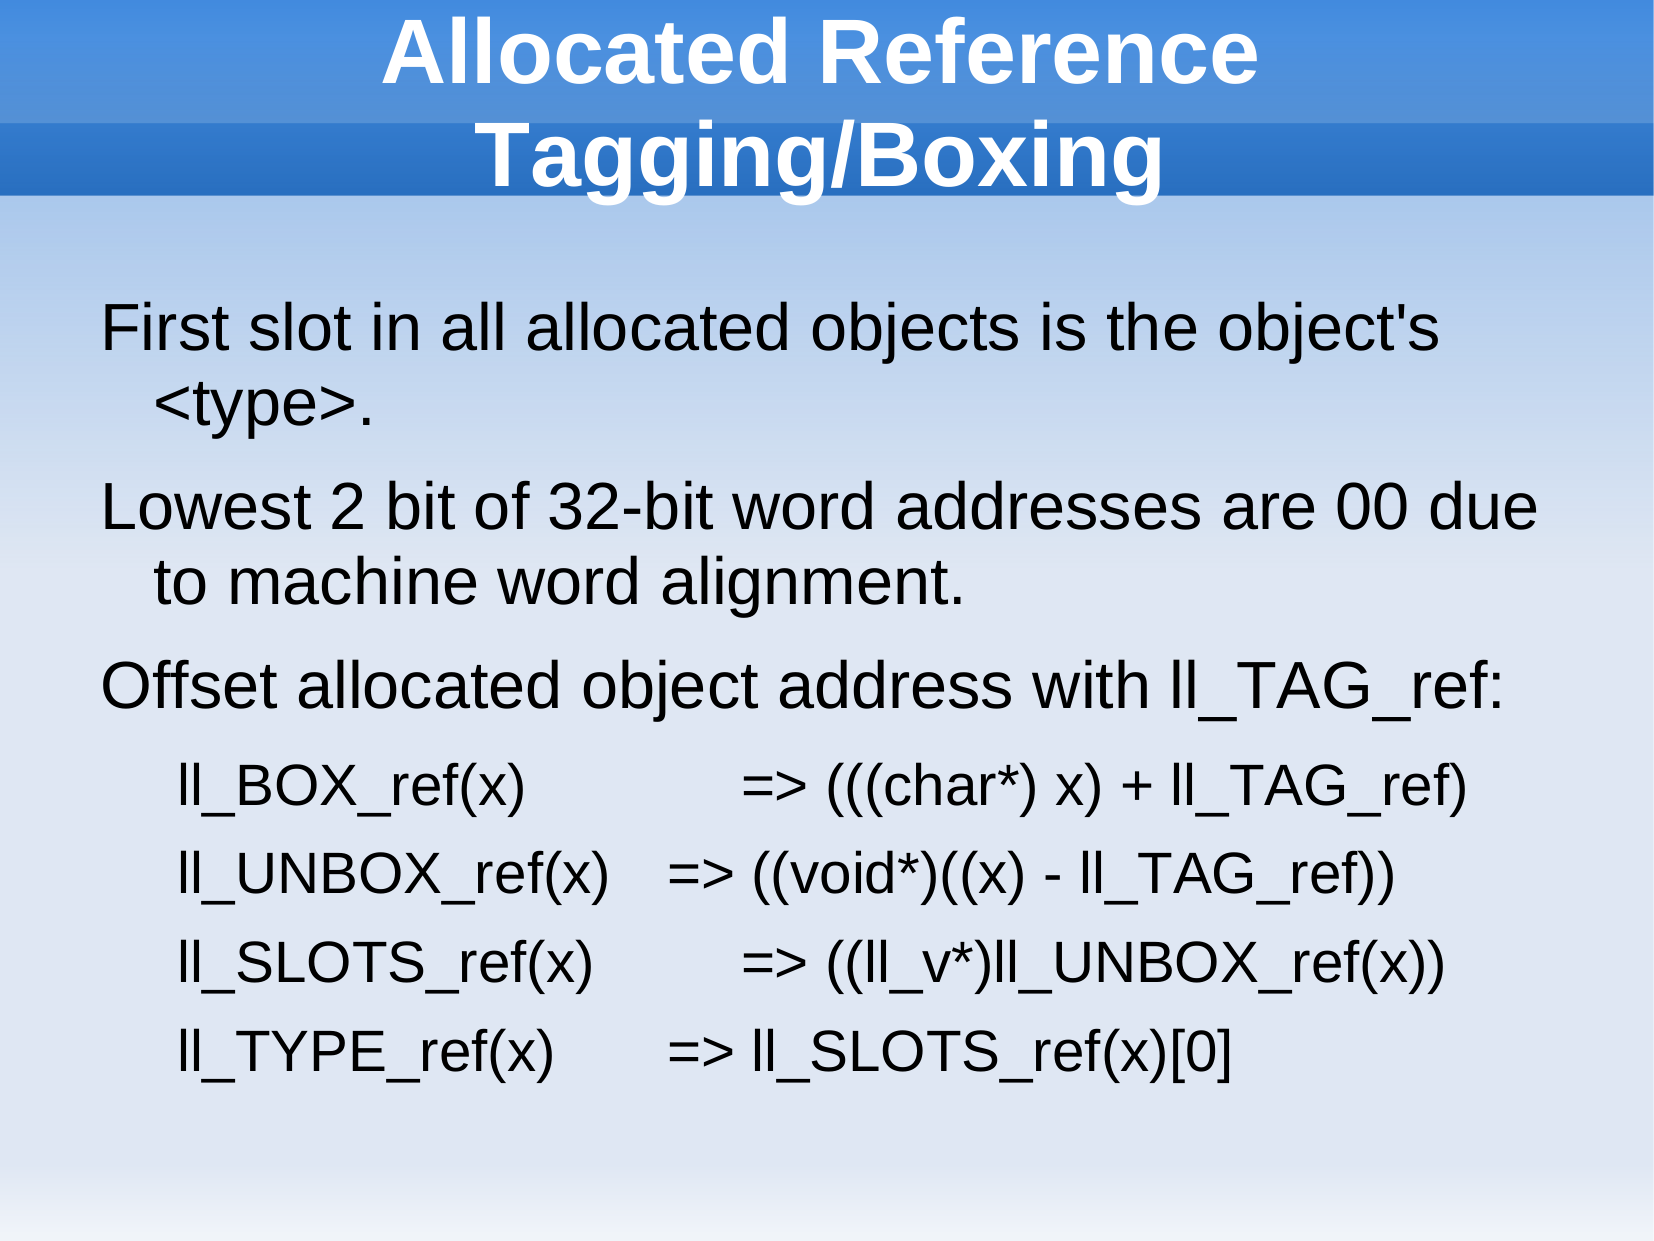

# Allocated Reference Tagging/Boxing
First slot in all allocated objects is the object's <type>.
Lowest 2 bit of 32-bit word addresses are 00 due to machine word alignment.
Offset allocated object address with ll_TAG_ref:
ll_BOX_ref(x) 			=> (((char*) x) + ll_TAG_ref)
ll_UNBOX_ref(x) 	=> ((void*)((x) - ll_TAG_ref))
ll_SLOTS_ref(x) 		=> ((ll_v*)ll_UNBOX_ref(x))
ll_TYPE_ref(x)		=> ll_SLOTS_ref(x)[0]